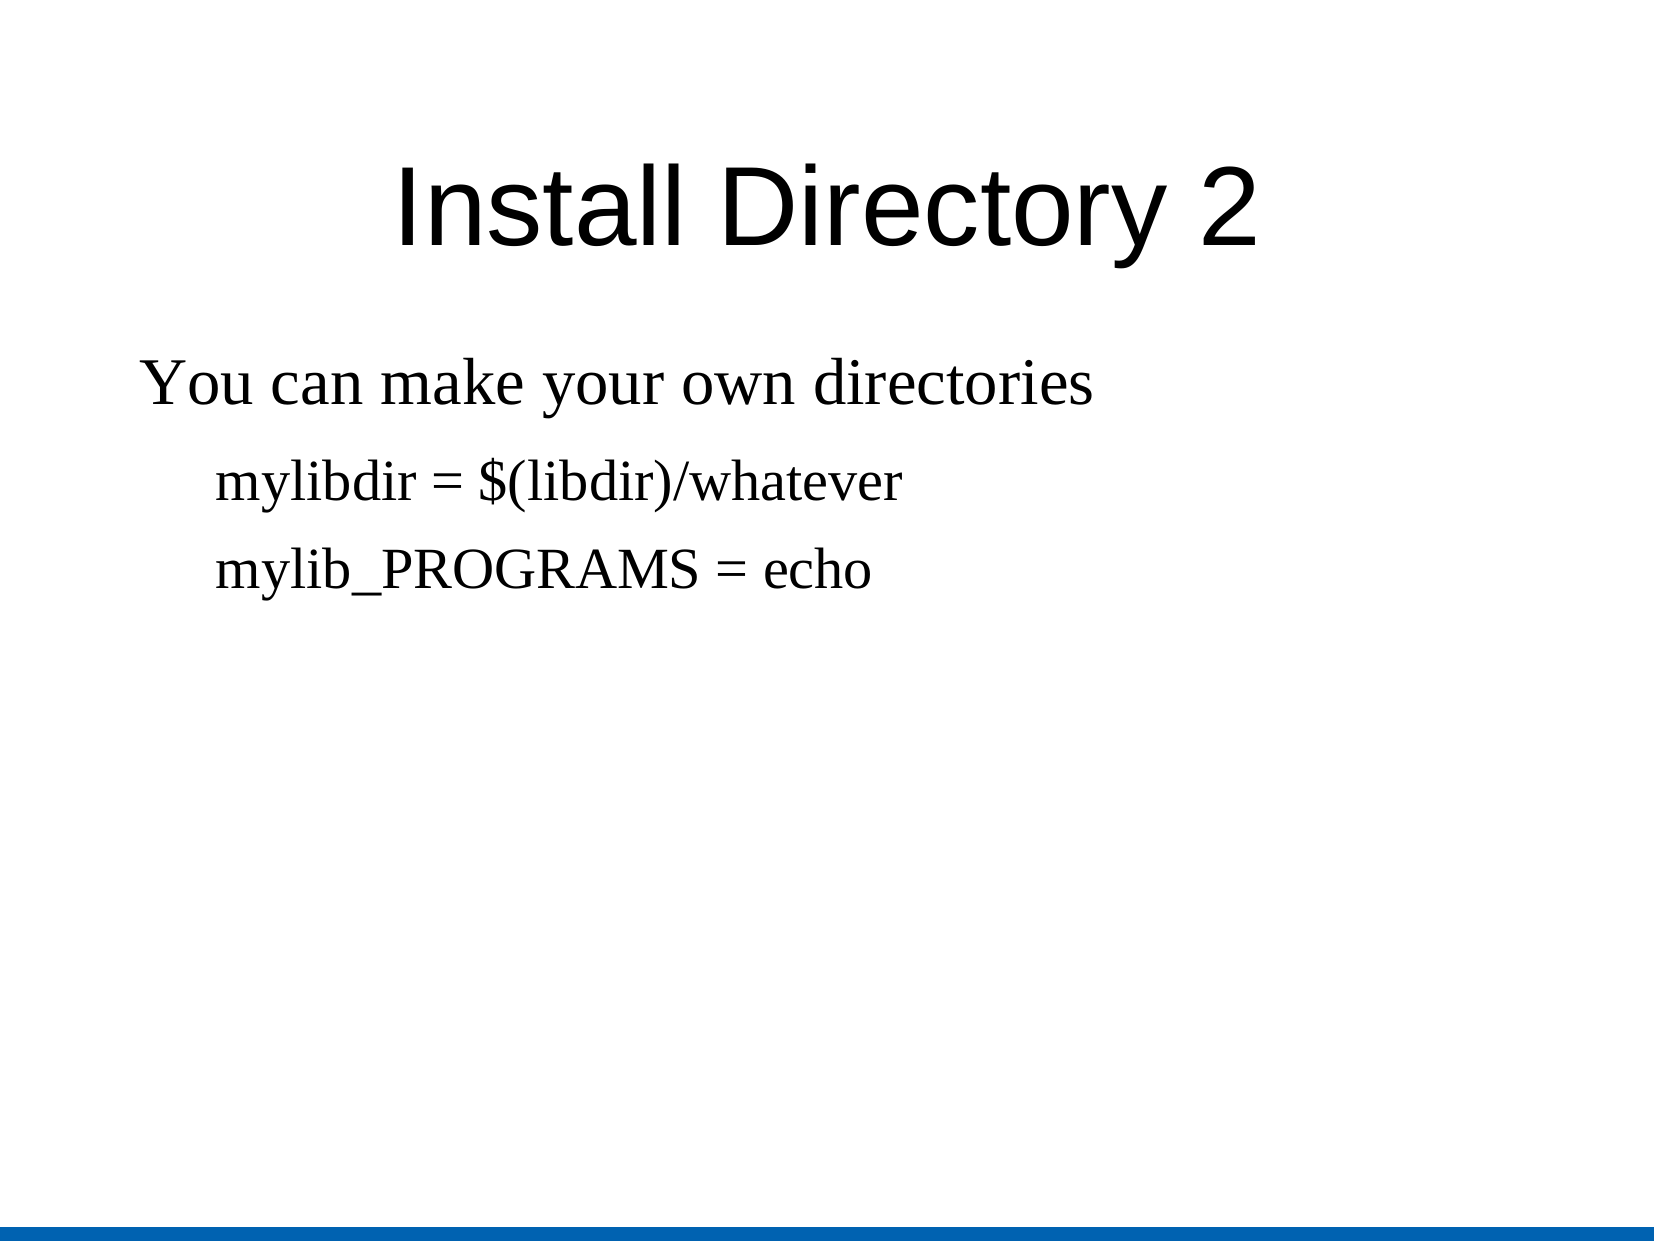

# Install Directory 2
You can make your own directories
mylibdir = $(libdir)/whatever
mylib_PROGRAMS = echo